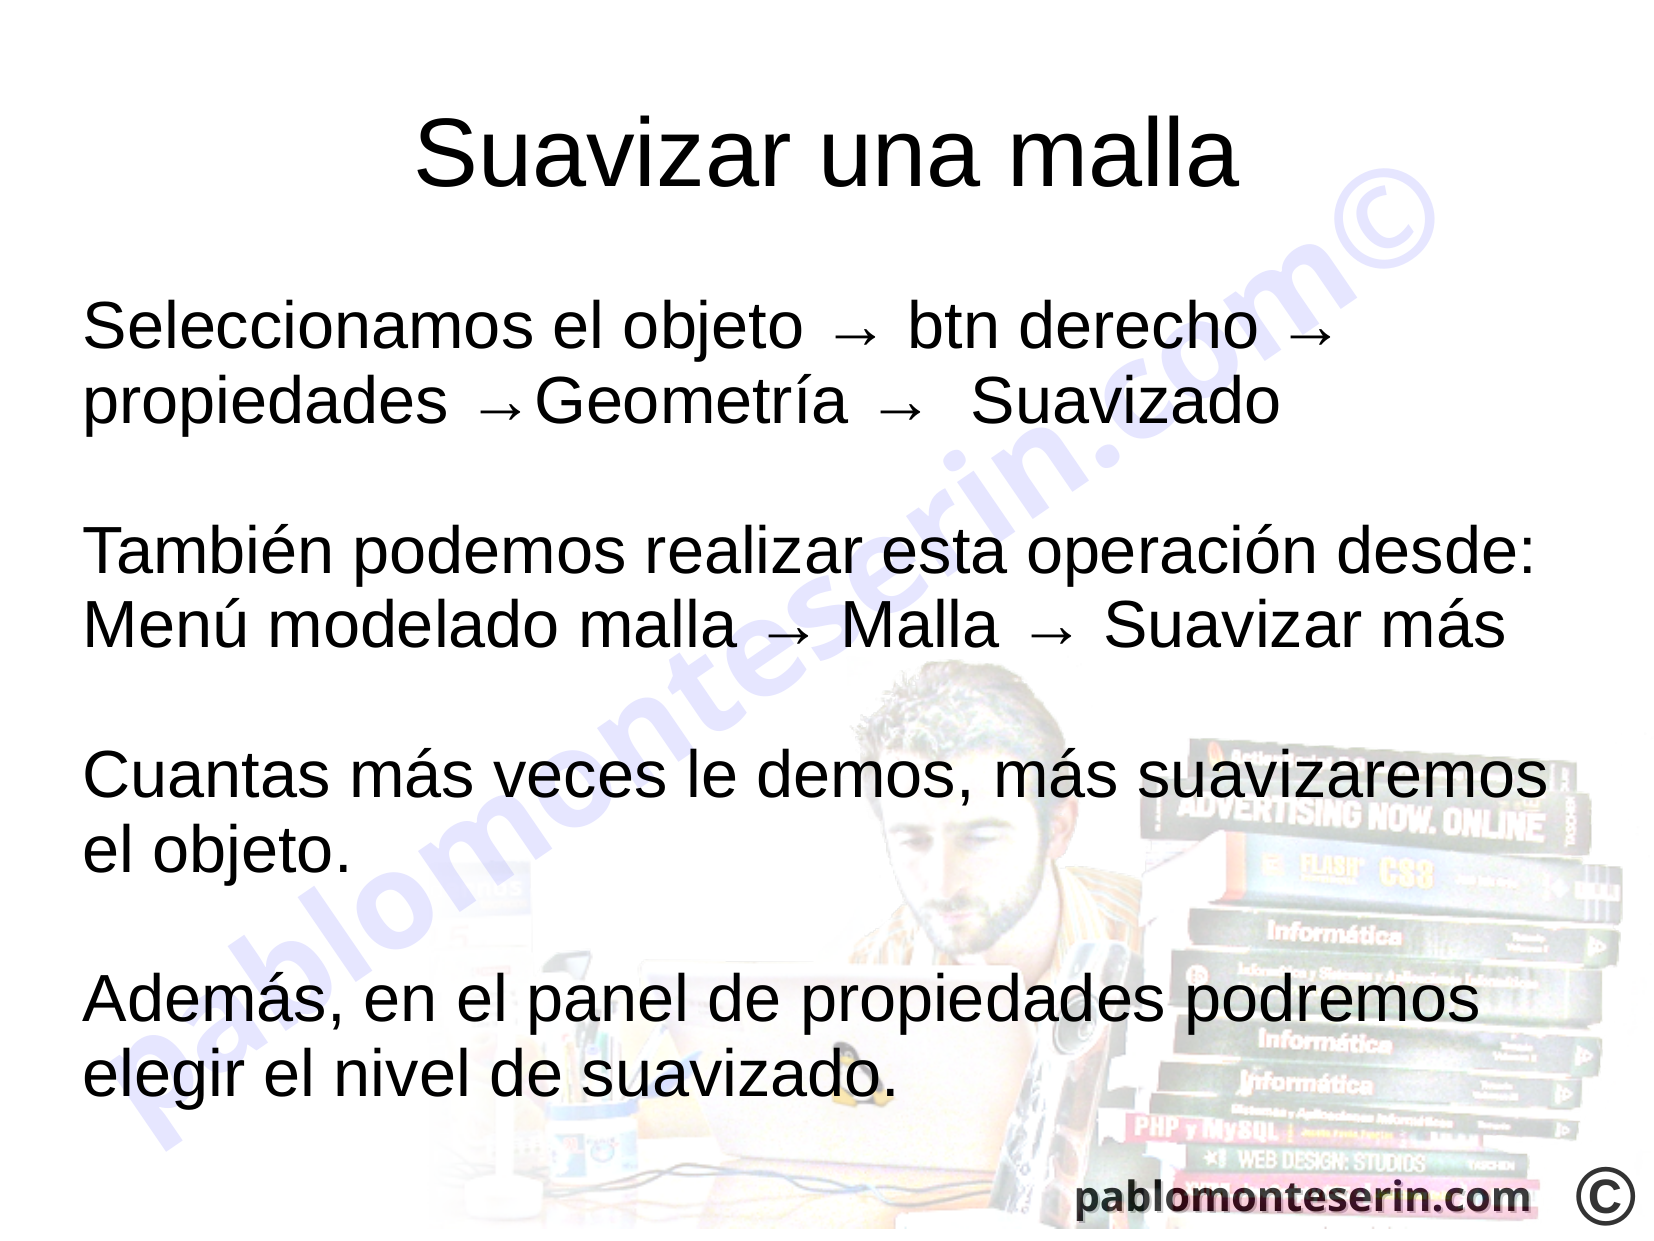

# Suavizar una malla
Seleccionamos el objeto → btn derecho → propiedades →Geometría → Suavizado
También podemos realizar esta operación desde:
Menú modelado malla → Malla → Suavizar más
Cuantas más veces le demos, más suavizaremos el objeto.
Además, en el panel de propiedades podremos elegir el nivel de suavizado.